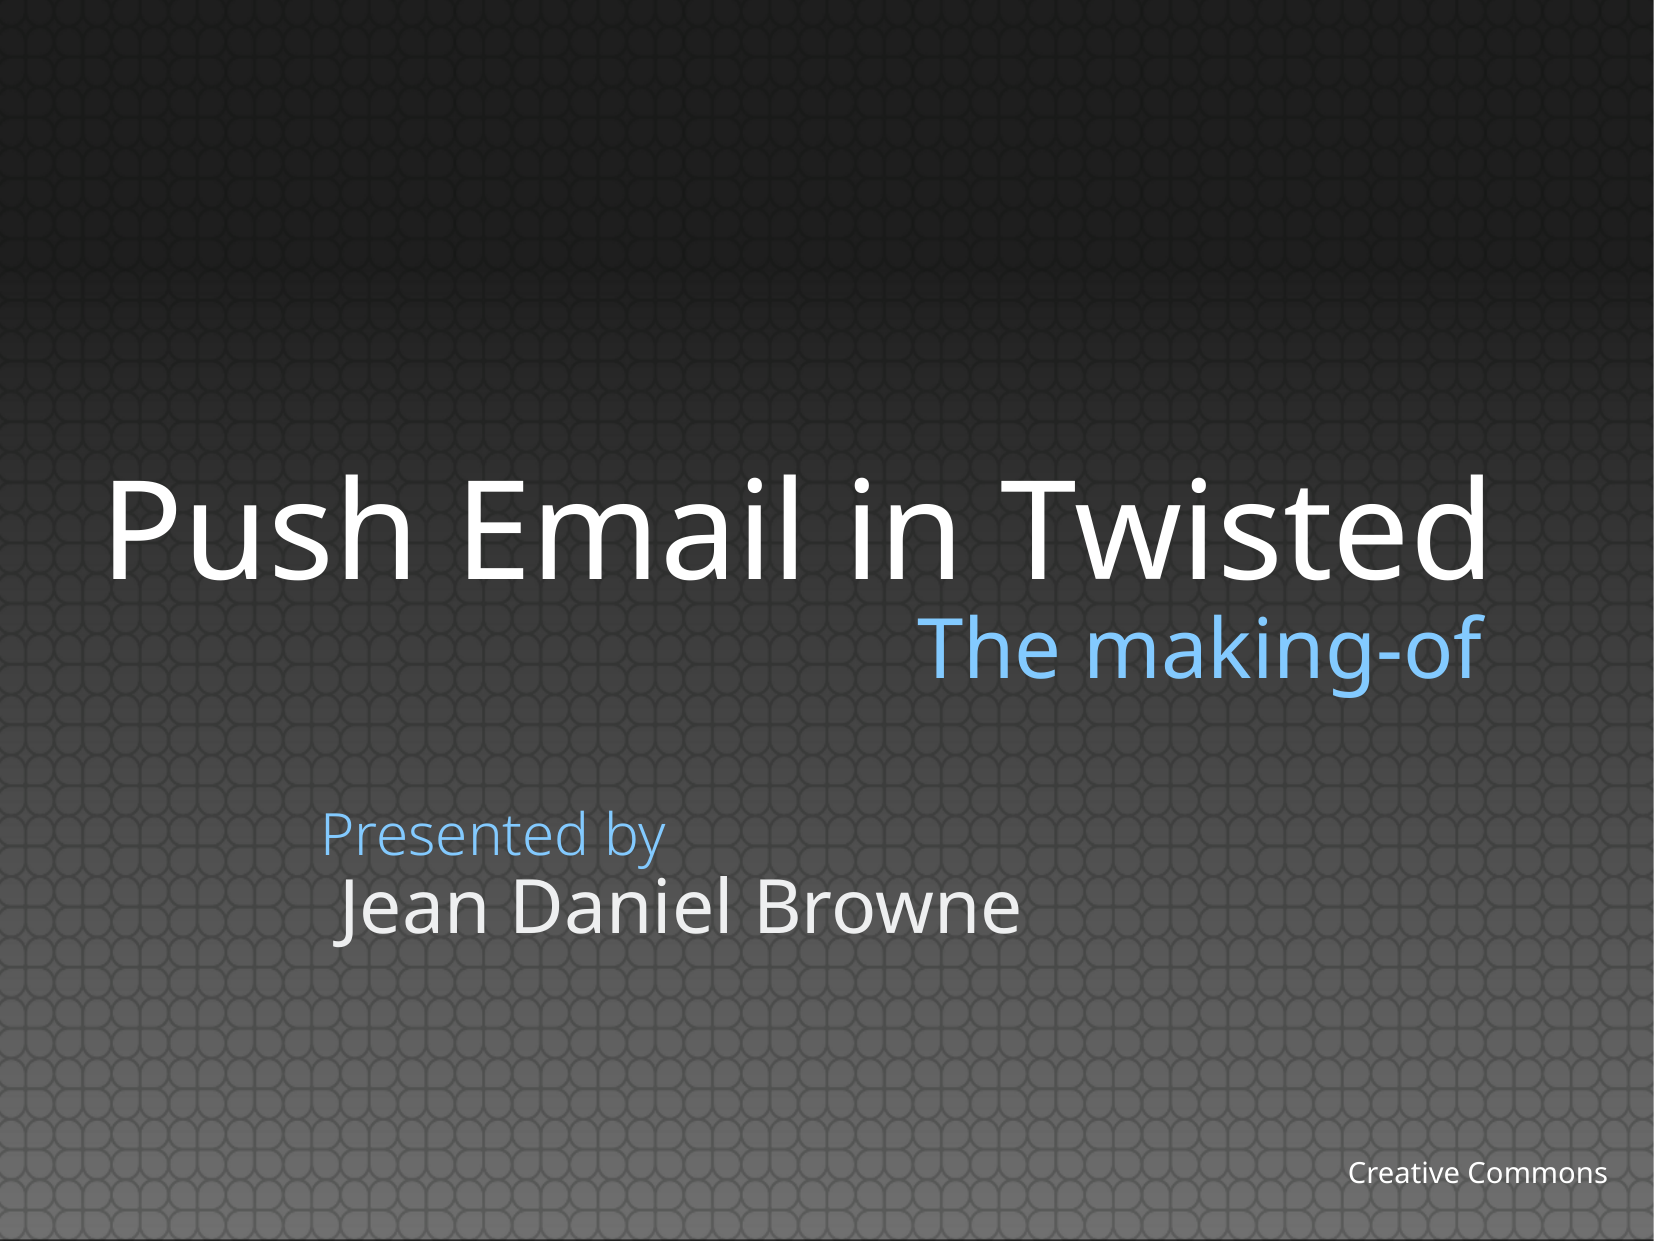

Push Email in Twisted
# The making-of
Presented by
Jean Daniel Browne
Creative Commons